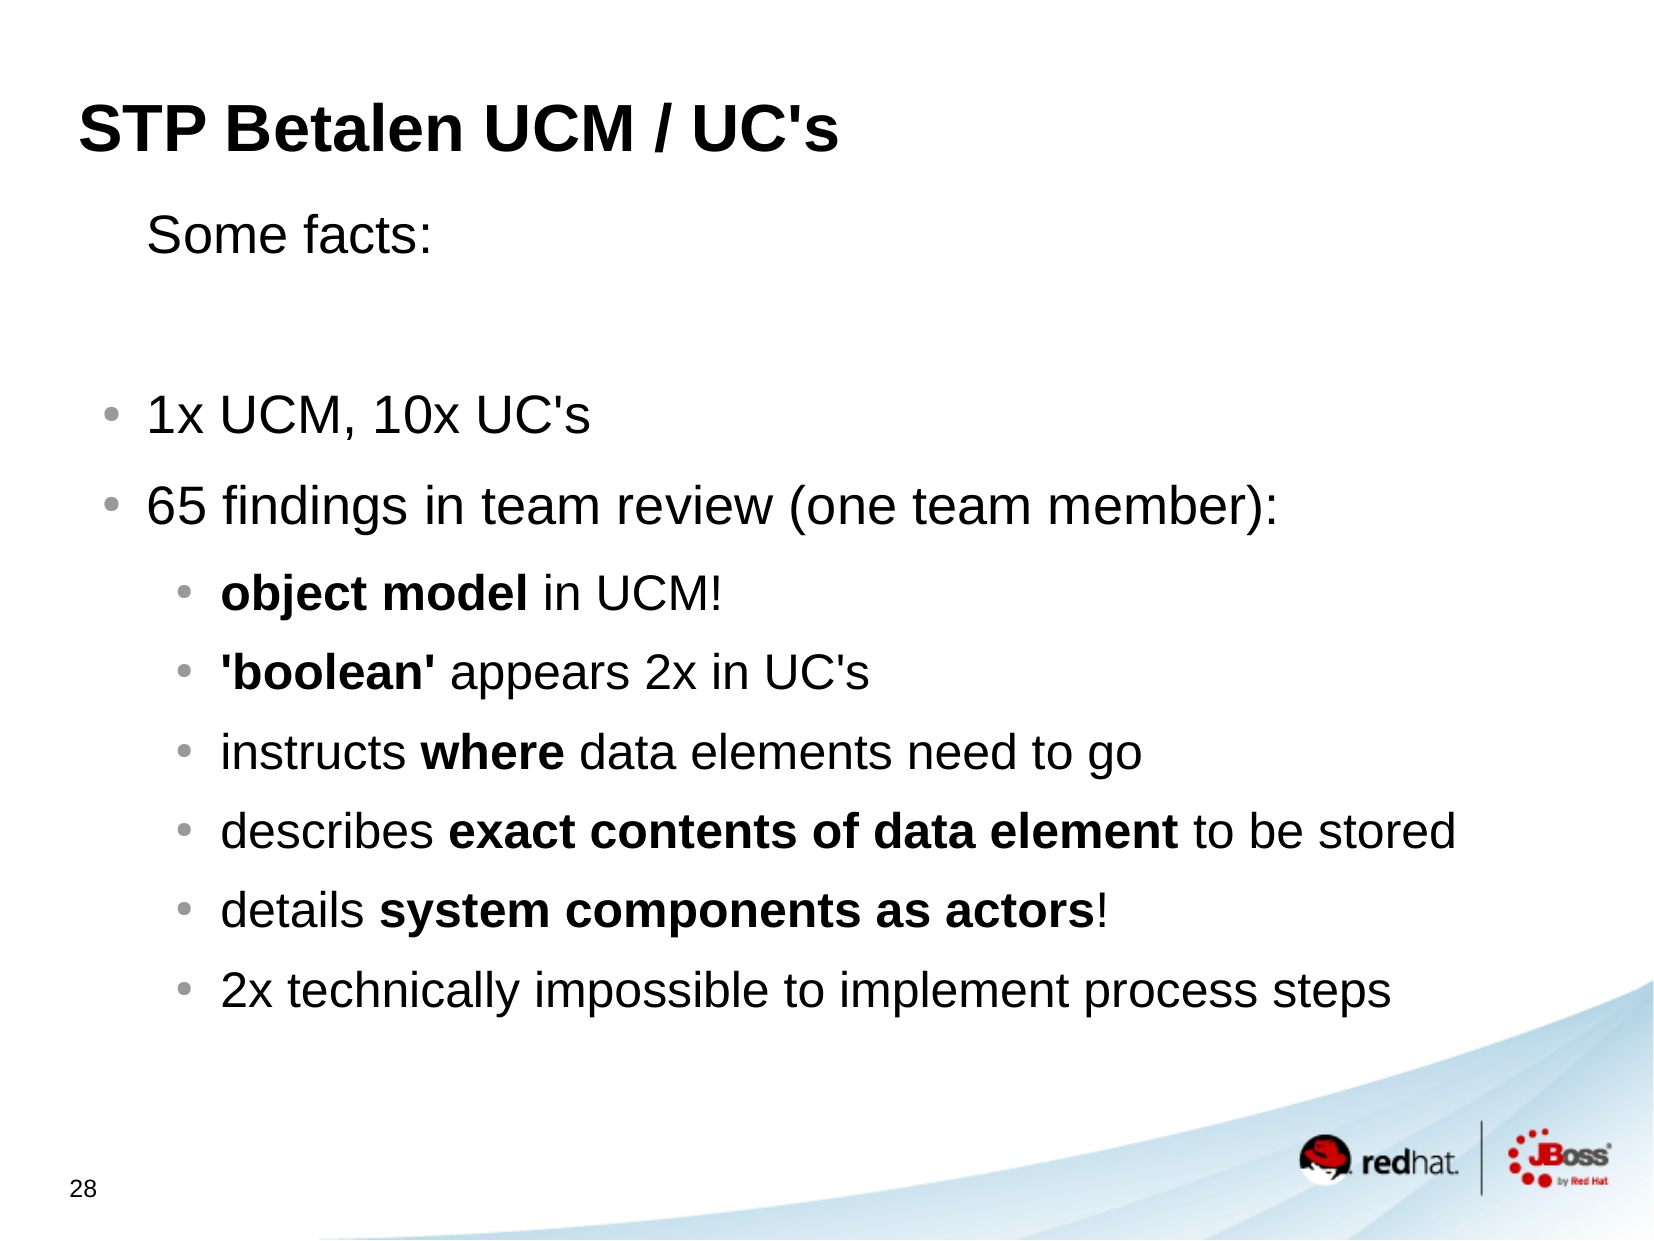

# STP Betalen UCM / UC's
Some facts:
1x UCM, 10x UC's
65 findings in team review (one team member):
object model in UCM!
'boolean' appears 2x in UC's
instructs where data elements need to go
describes exact contents of data element to be stored
details system components as actors!
2x technically impossible to implement process steps